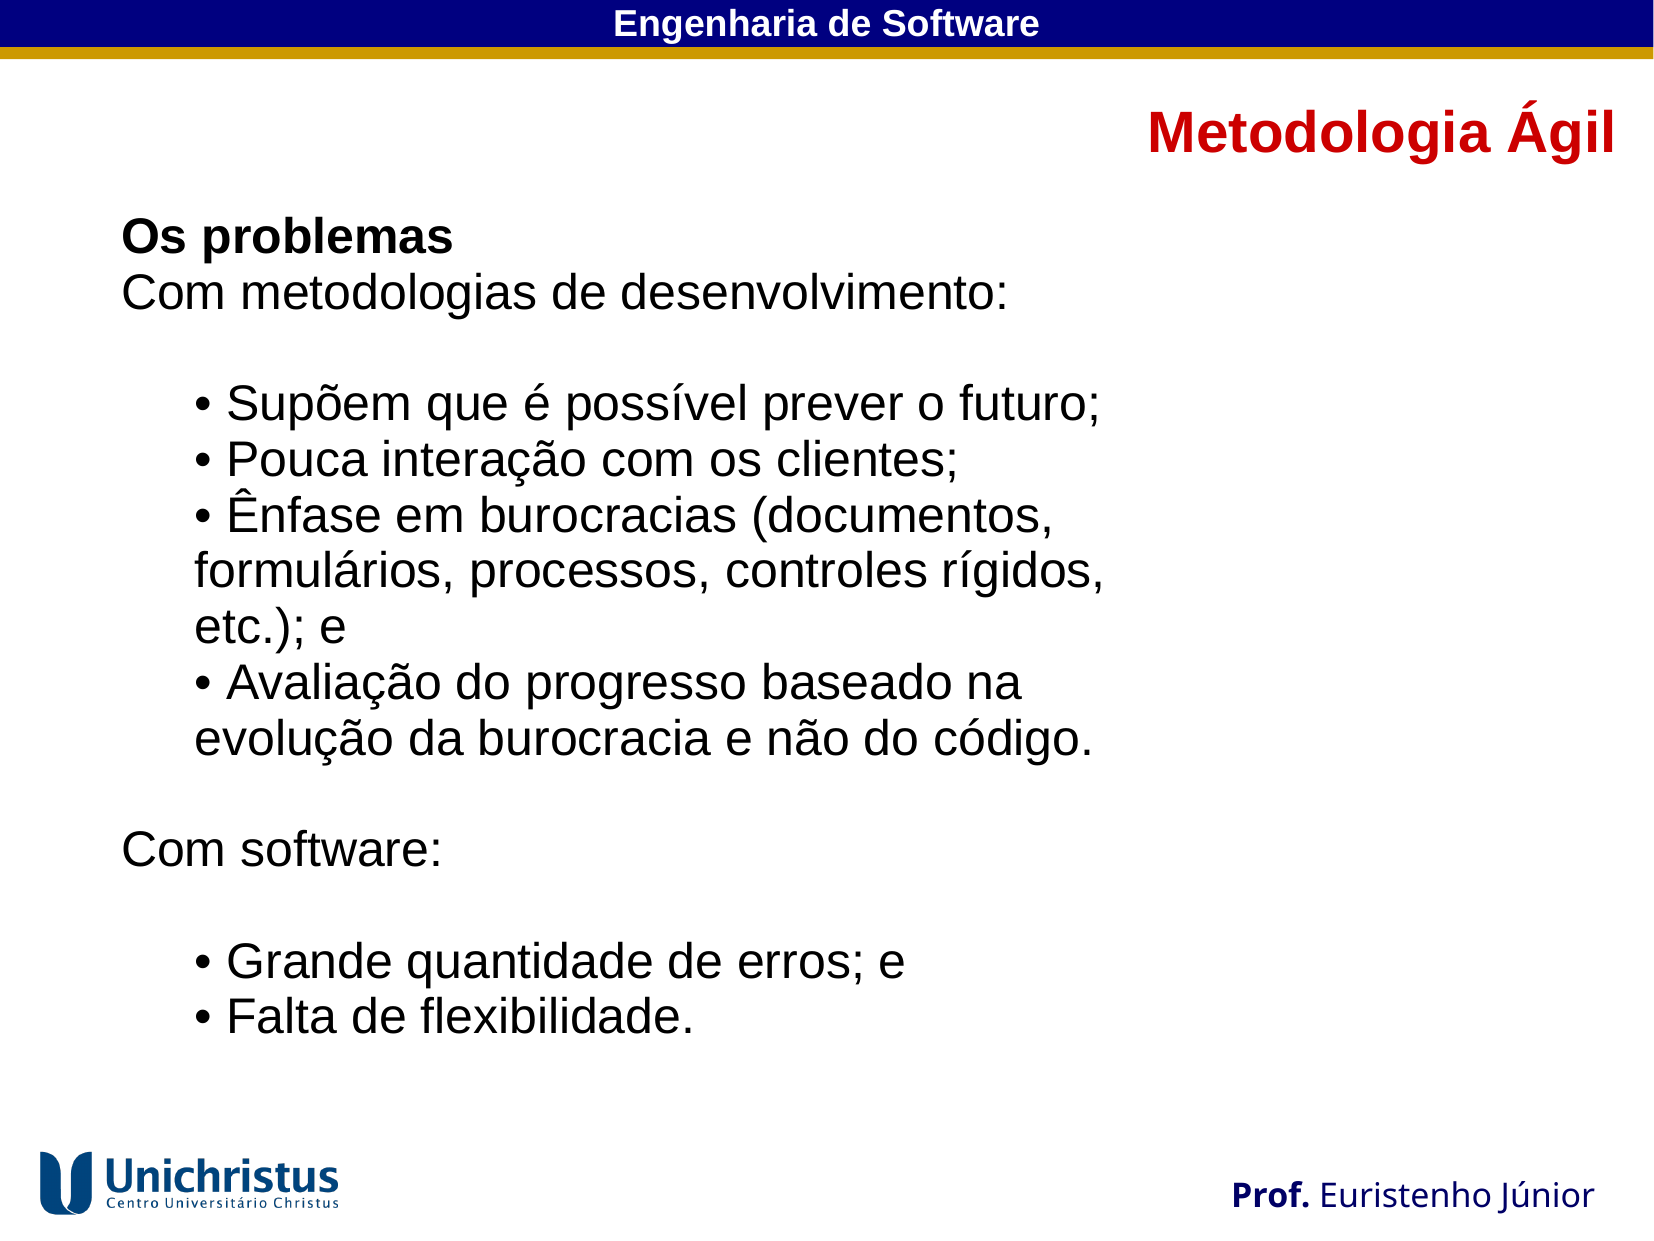

Engenharia de Software
Metodologia Ágil
Os problemas
Com metodologias de desenvolvimento:
	• Supõem que é possível prever o futuro;
	• Pouca interação com os clientes;
	• Ênfase em burocracias (documentos,
	formulários, processos, controles rígidos,
	etc.); e
	• Avaliação do progresso baseado na
	evolução da burocracia e não do código.
Com software:
	• Grande quantidade de erros; e
	• Falta de flexibilidade.
Prof. Euristenho Júnior